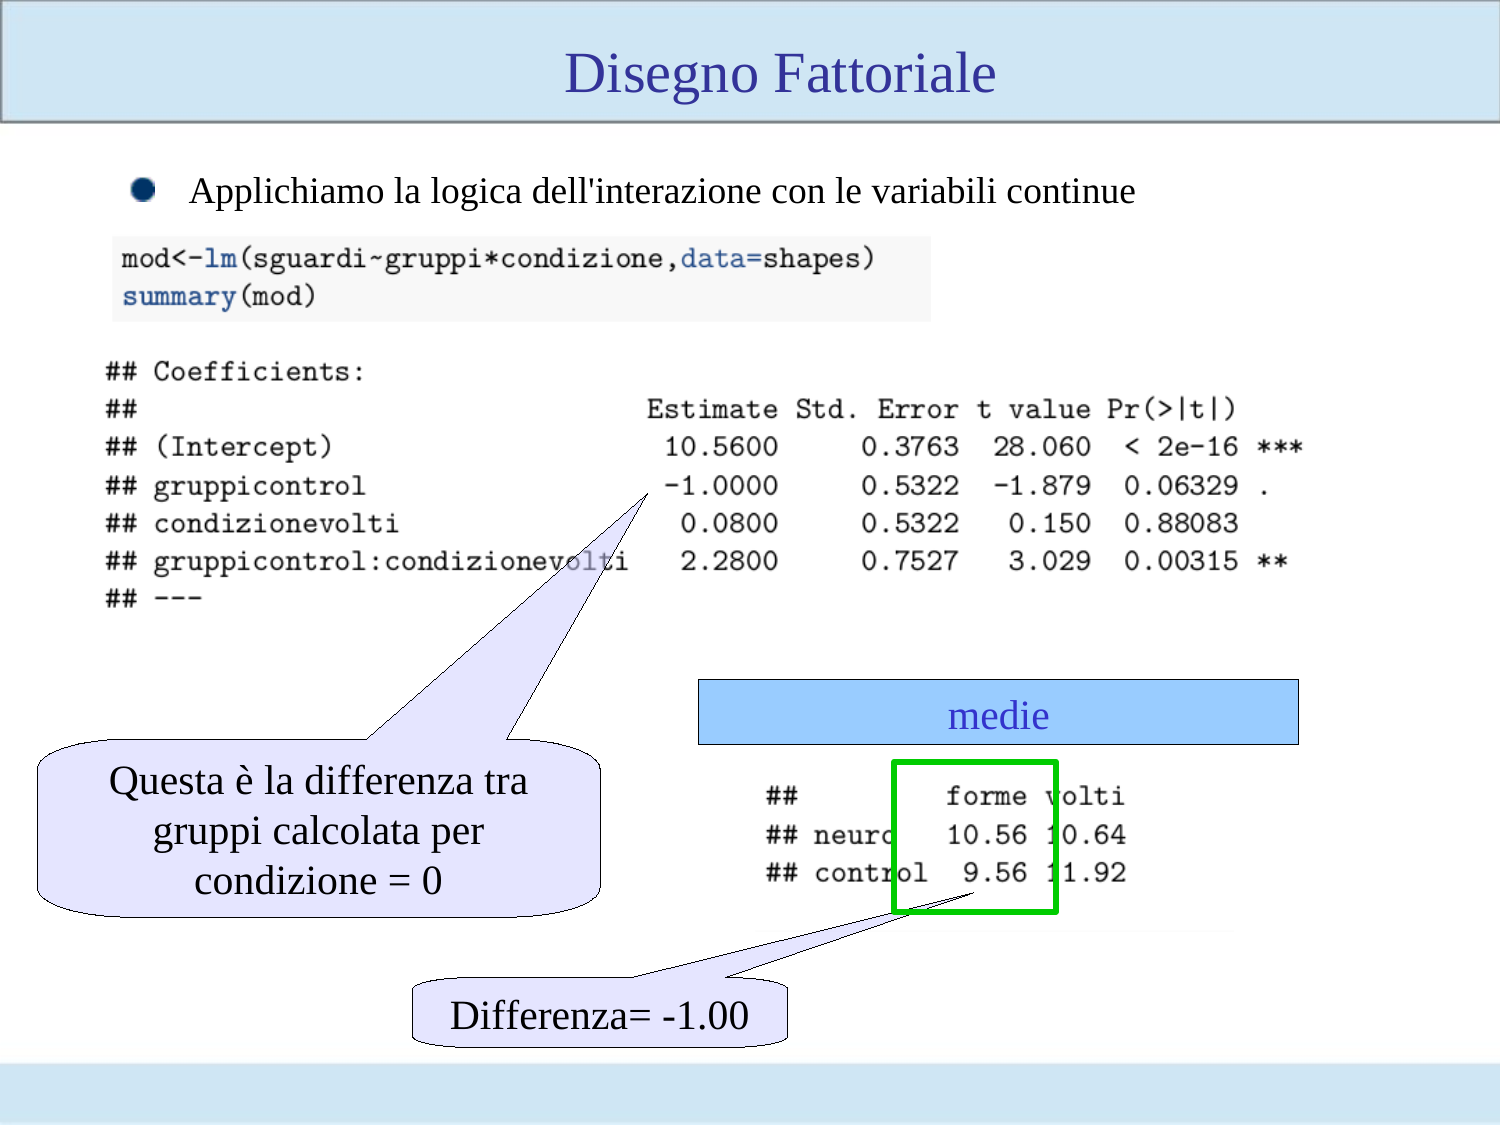

# Disegno Fattoriale
Applichiamo la logica dell'interazione con le variabili continue
medie
Questa è la differenza tra gruppi calcolata per condizione = 0
Differenza= -1.00